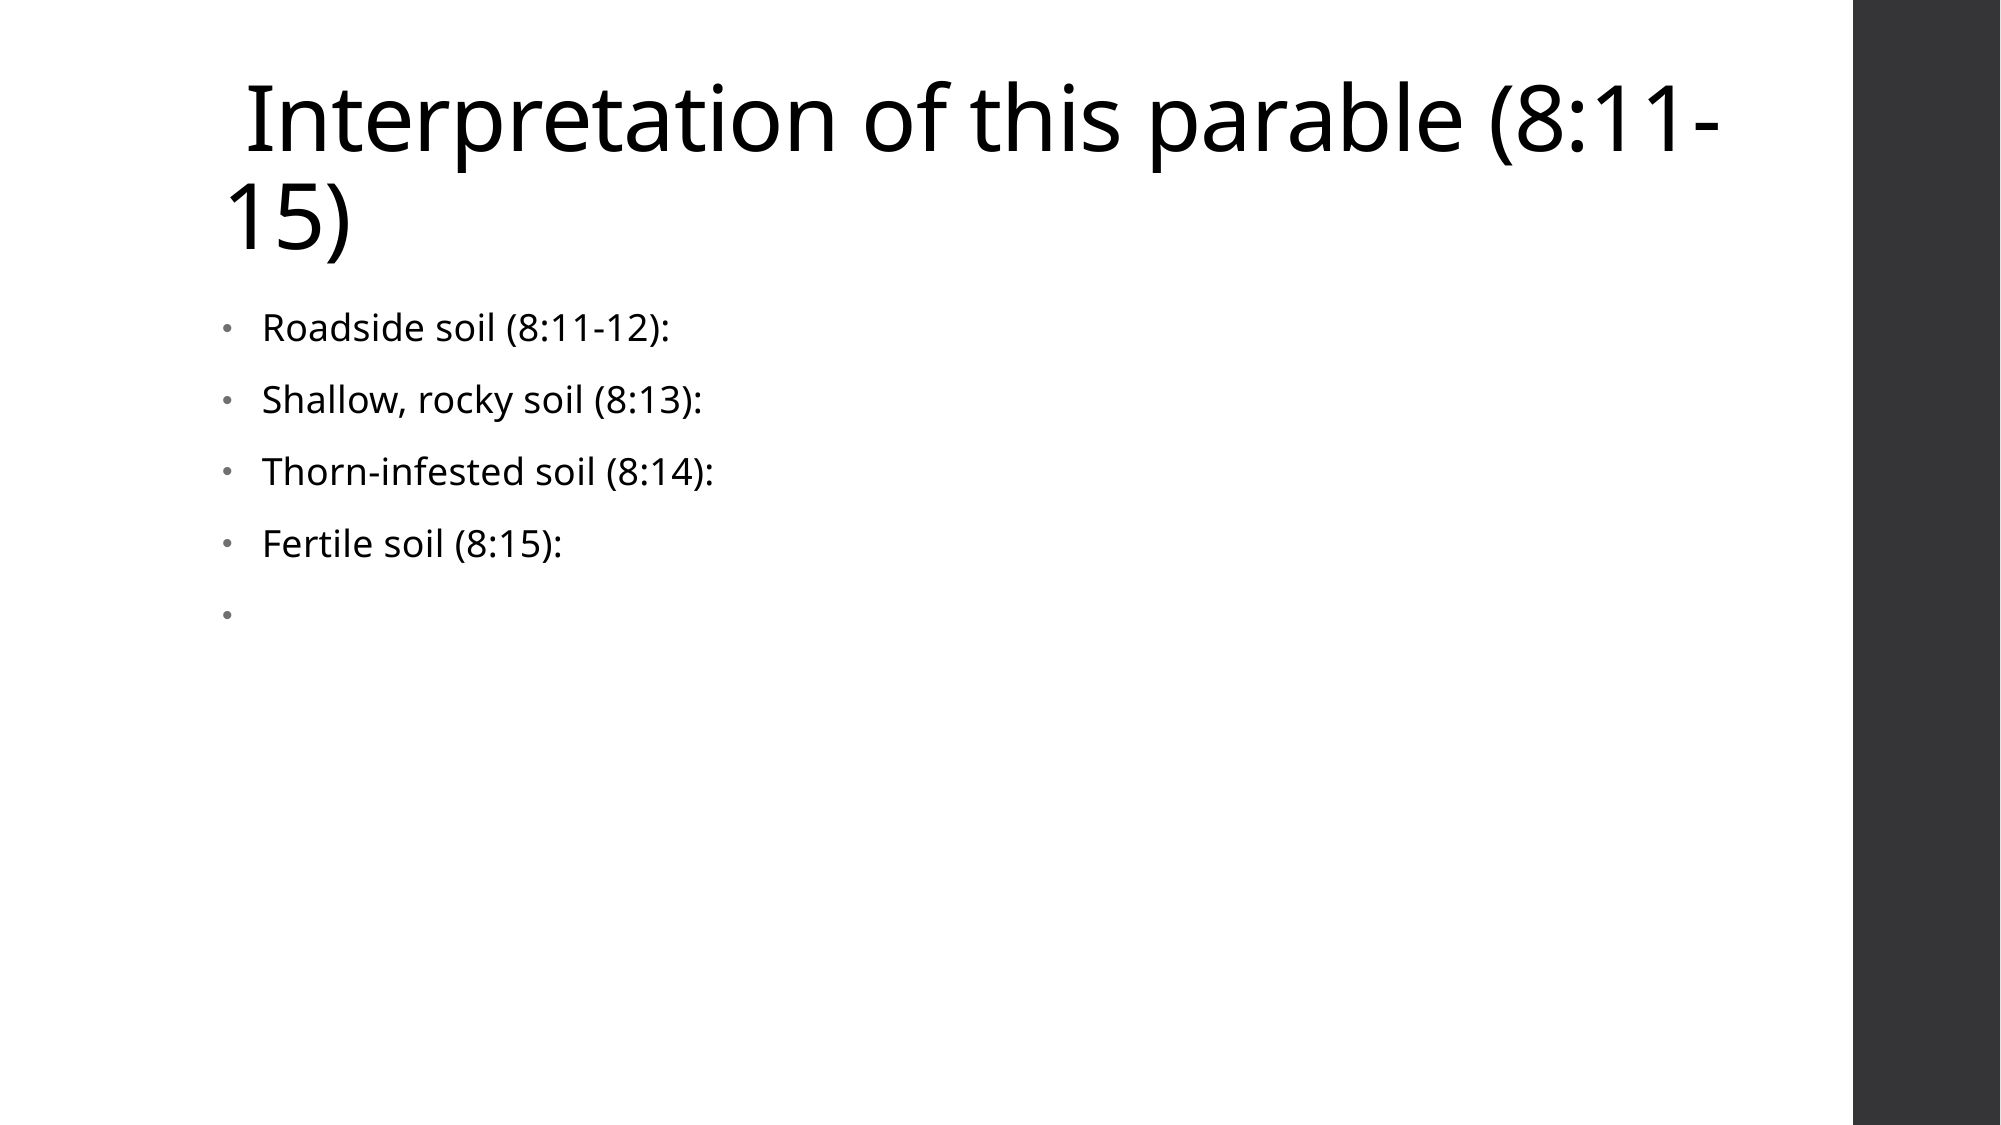

# Interpretation of this parable (8:11-15)
 Roadside soil (8:11-12):
 Shallow, rocky soil (8:13):
 Thorn-infested soil (8:14):
 Fertile soil (8:15):